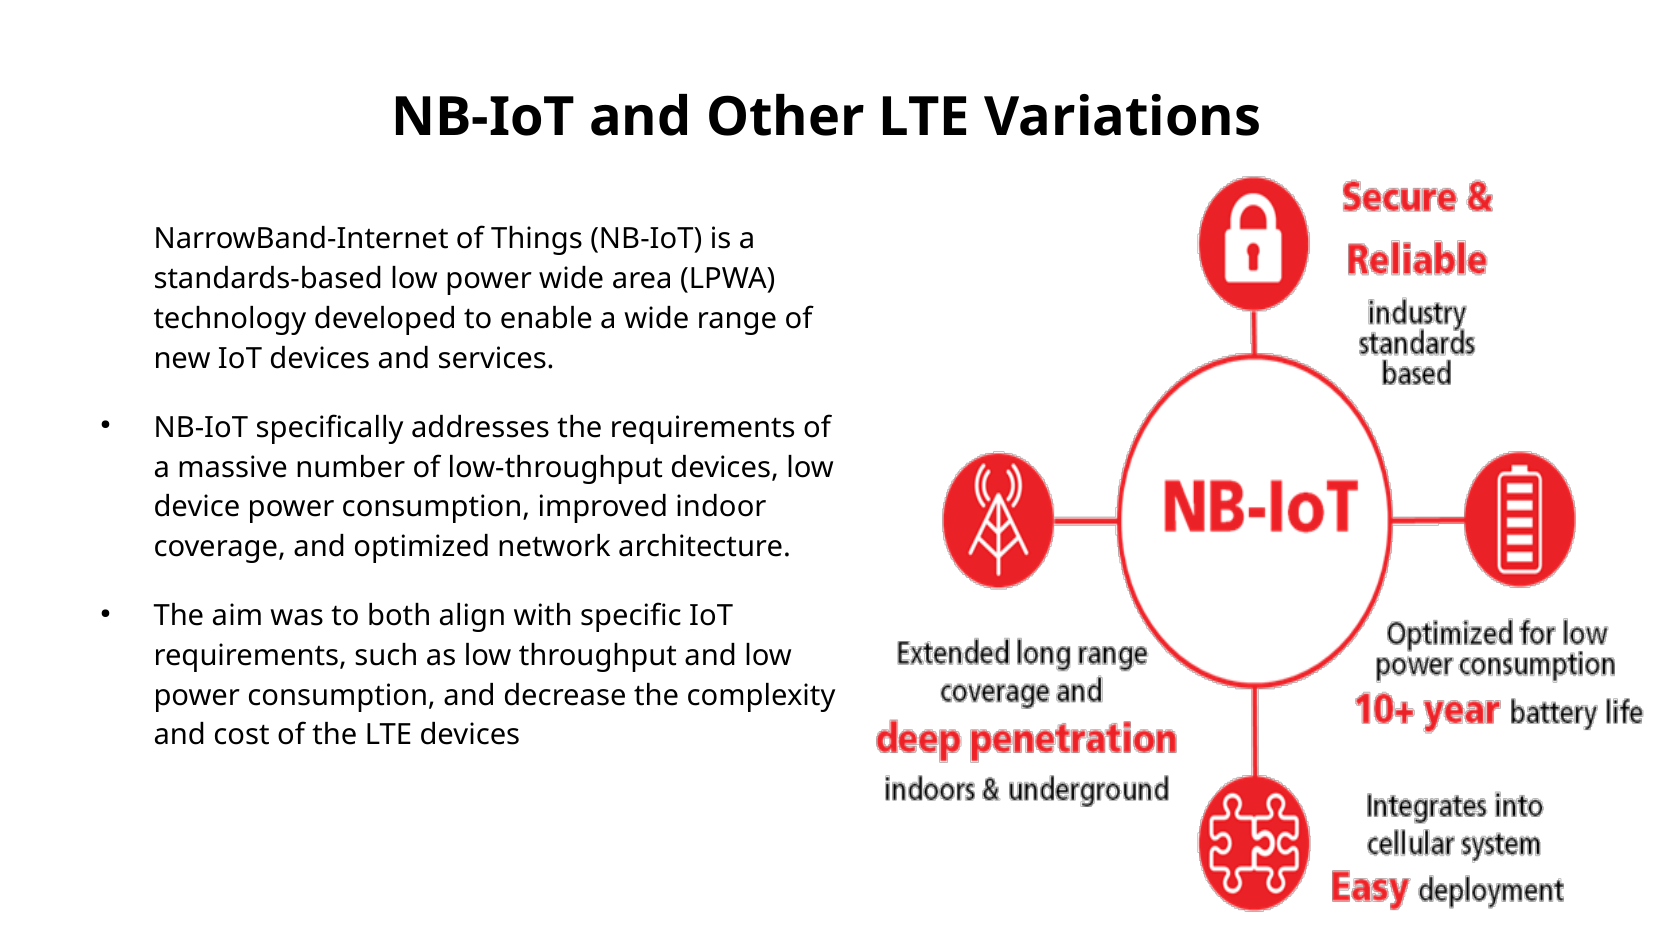

# NB-IoT and Other LTE Variations
NarrowBand-Internet of Things (NB-IoT) is a standards-based low power wide area (LPWA) technology developed to enable a wide range of new IoT devices and services.
NB-IoT specifically addresses the requirements of a massive number of low-throughput devices, low device power consumption, improved indoor coverage, and optimized network architecture.
The aim was to both align with specific IoT requirements, such as low throughput and low power consumption, and decrease the complexity and cost of the LTE devices